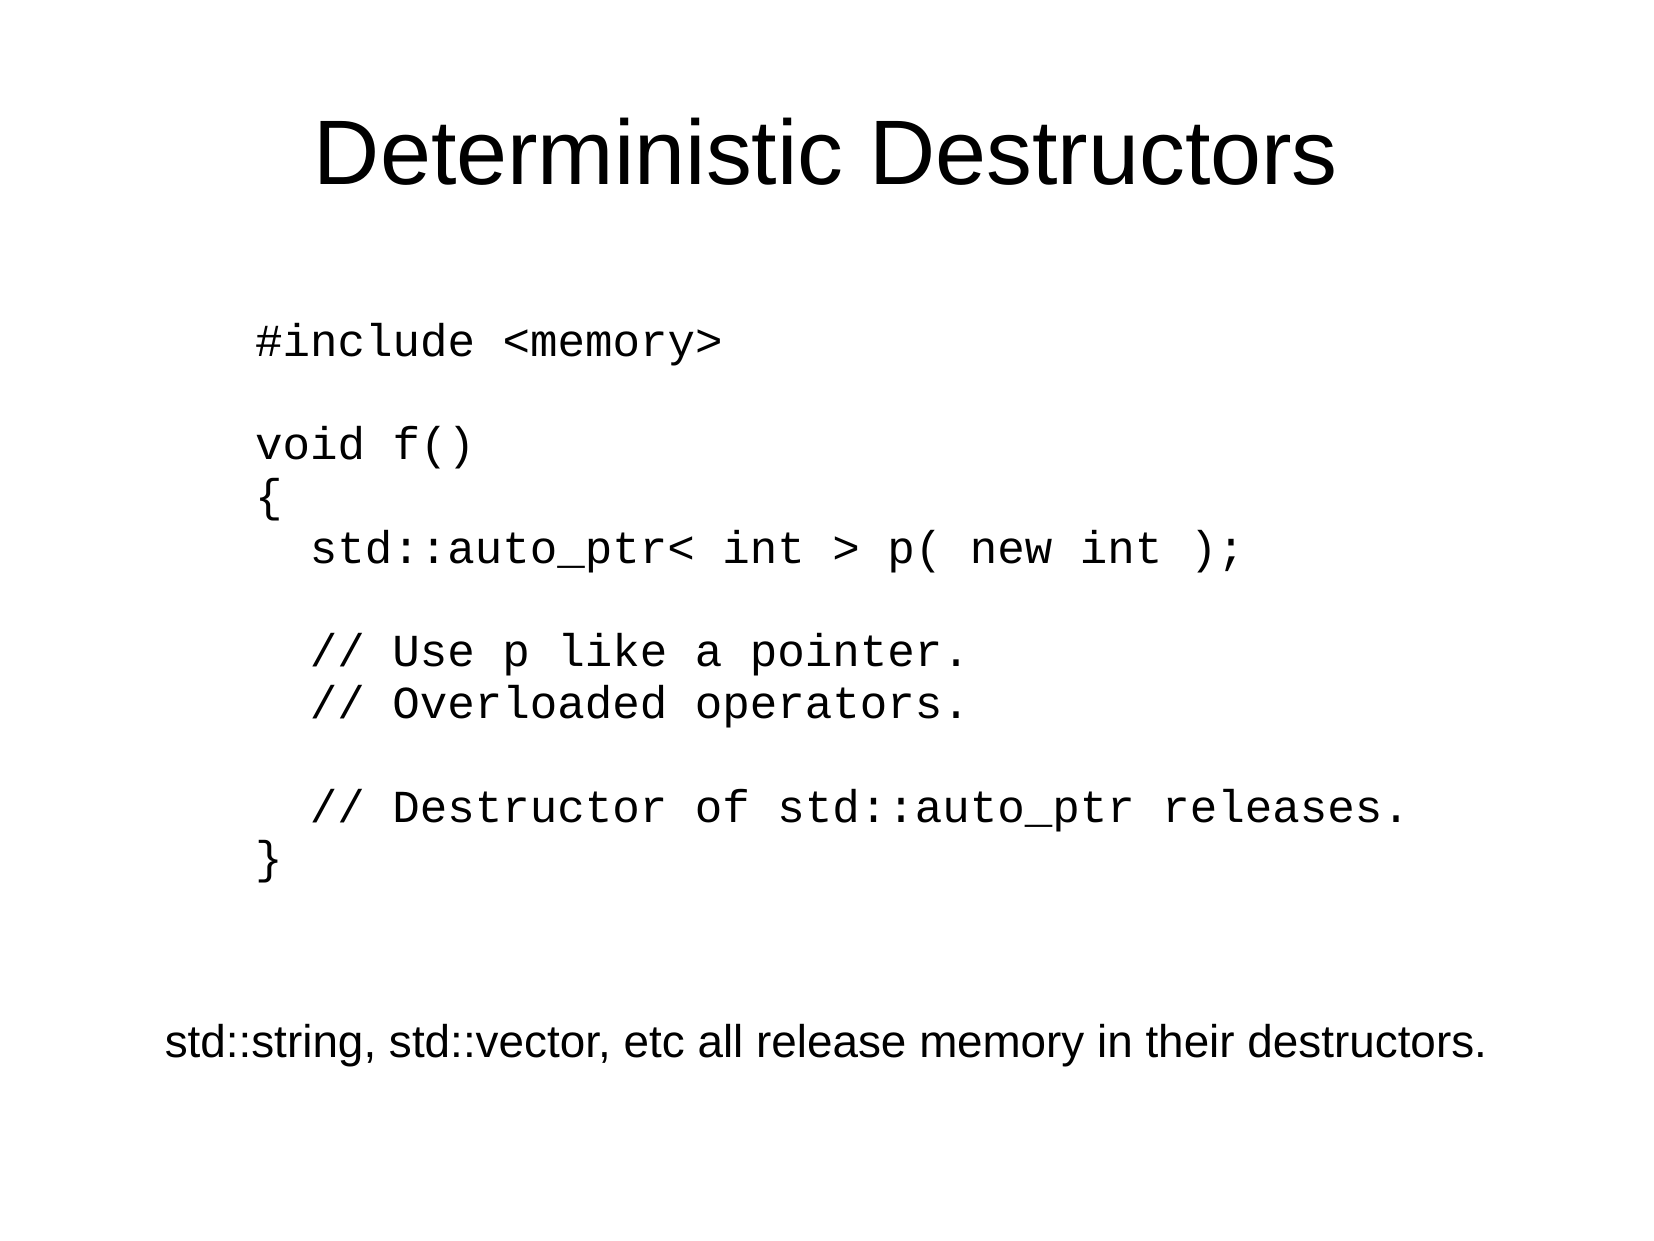

# Deterministic Destructors
#include <memory>
void f()
{
 std::auto_ptr< int > p( new int );
 // Use p like a pointer.
 // Overloaded operators.
 // Destructor of std::auto_ptr releases.
}
std::string, std::vector, etc all release memory in their destructors.